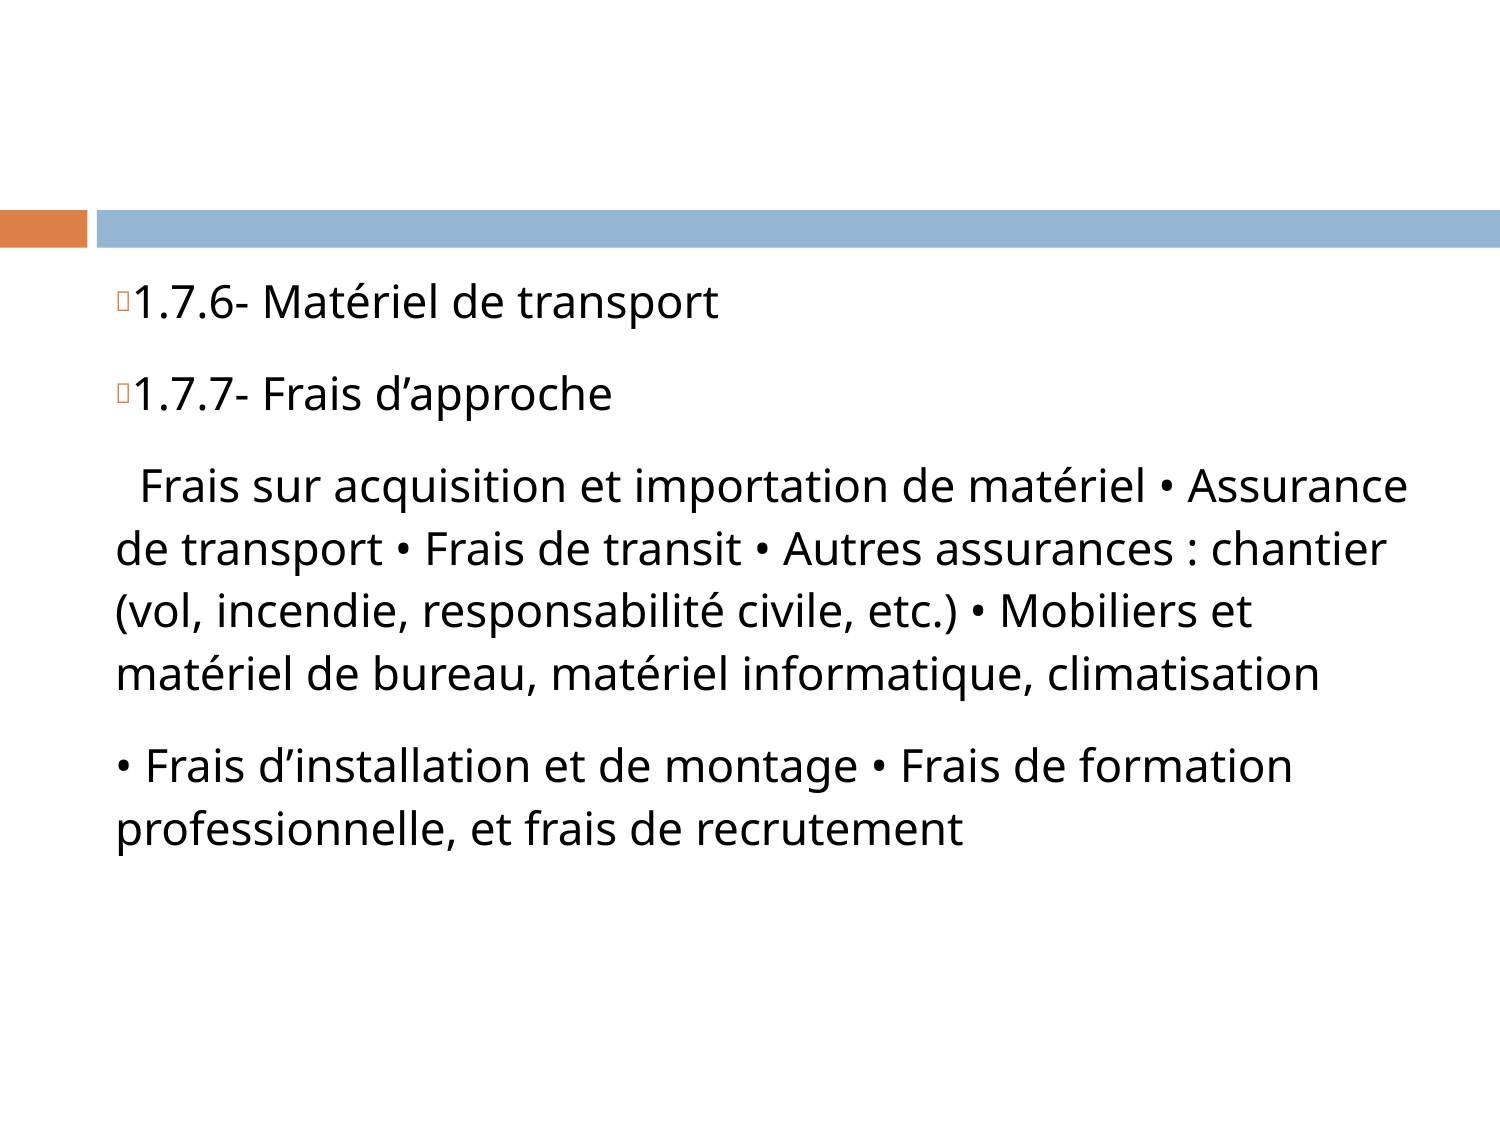

#
1.7.6- Matériel de transport
1.7.7- Frais d’approche
 Frais sur acquisition et importation de matériel • Assurance de transport • Frais de transit • Autres assurances : chantier (vol, incendie, responsabilité civile, etc.) • Mobiliers et matériel de bureau, matériel informatique, climatisation
• Frais d’installation et de montage • Frais de formation professionnelle, et frais de recrutement